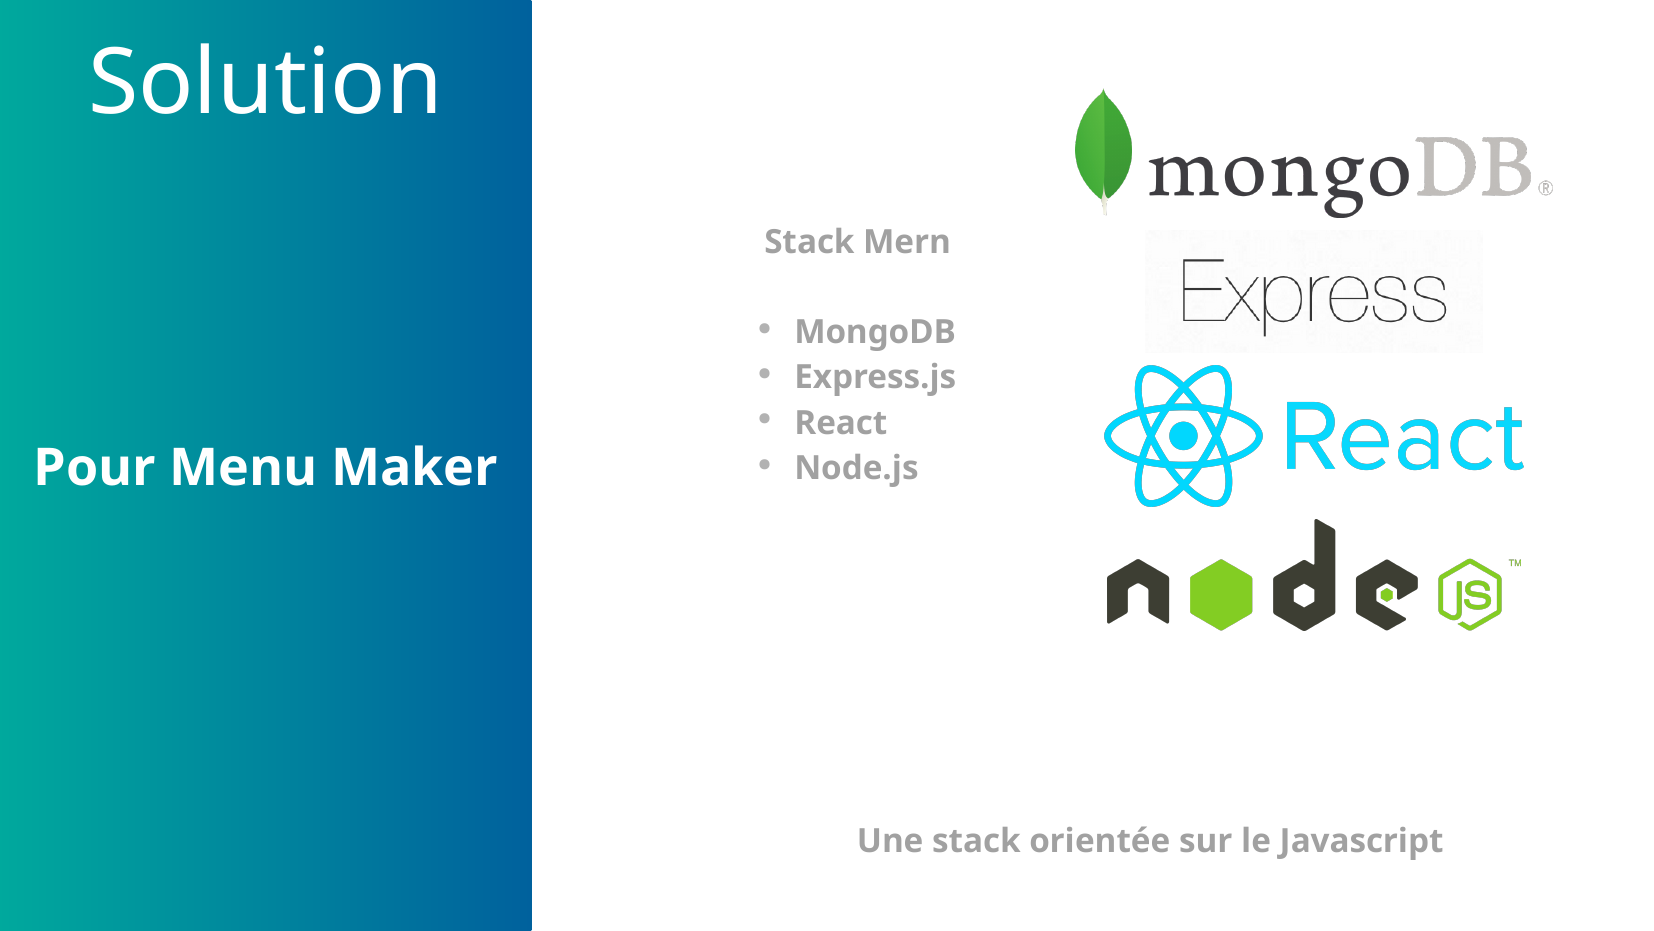

# Solution
Stack Mern
MongoDB
Express.js
React
Node.js
Pour Menu Maker
Une stack orientée sur le Javascript